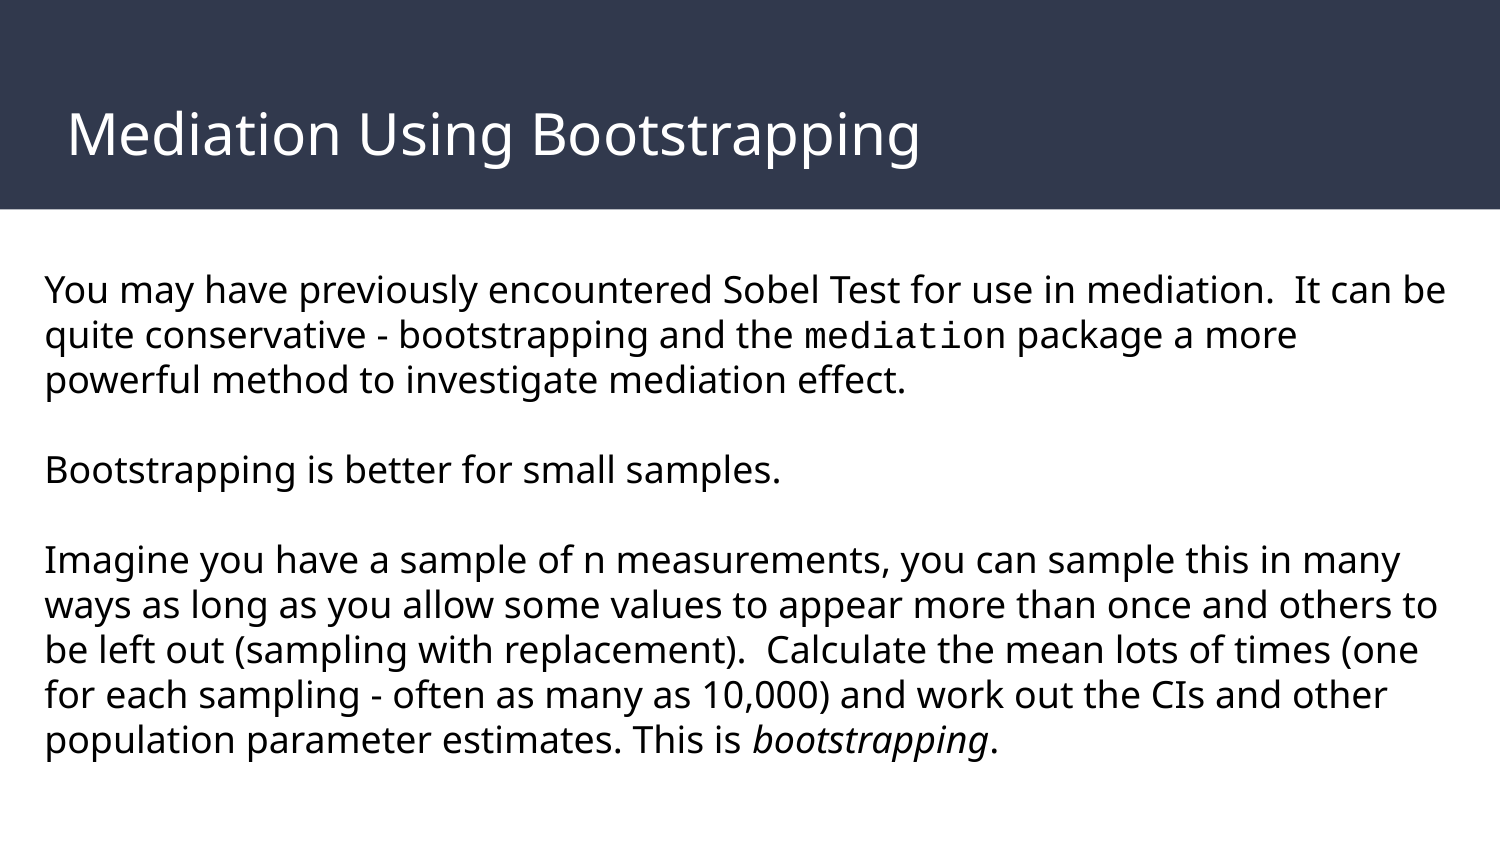

# Mediation Using Bootstrapping
You may have previously encountered Sobel Test for use in mediation. It can be quite conservative - bootstrapping and the mediation package a more powerful method to investigate mediation effect.
Bootstrapping is better for small samples.
Imagine you have a sample of n measurements, you can sample this in many ways as long as you allow some values to appear more than once and others to be left out (sampling with replacement). Calculate the mean lots of times (one for each sampling - often as many as 10,000) and work out the CIs and other population parameter estimates. This is bootstrapping.